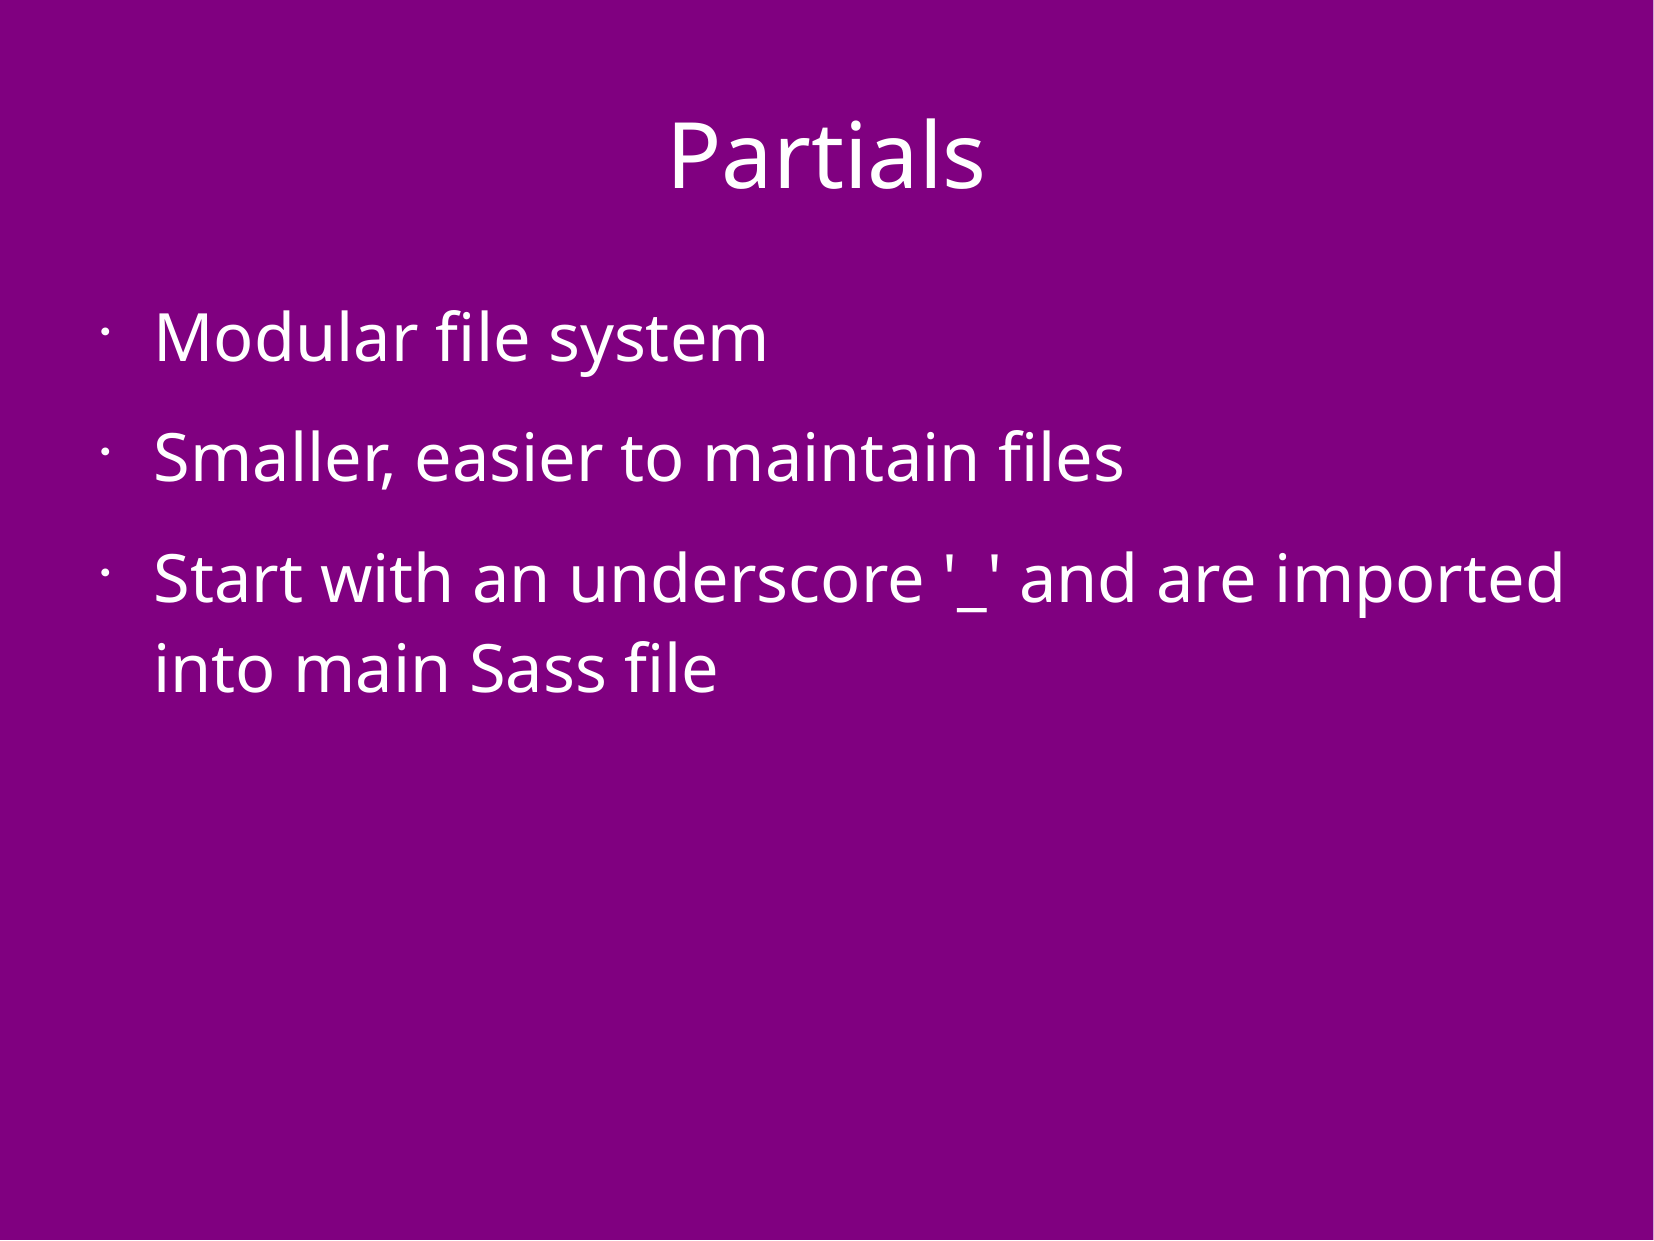

# Partials
Modular file system
Smaller, easier to maintain files
Start with an underscore '_' and are imported into main Sass file